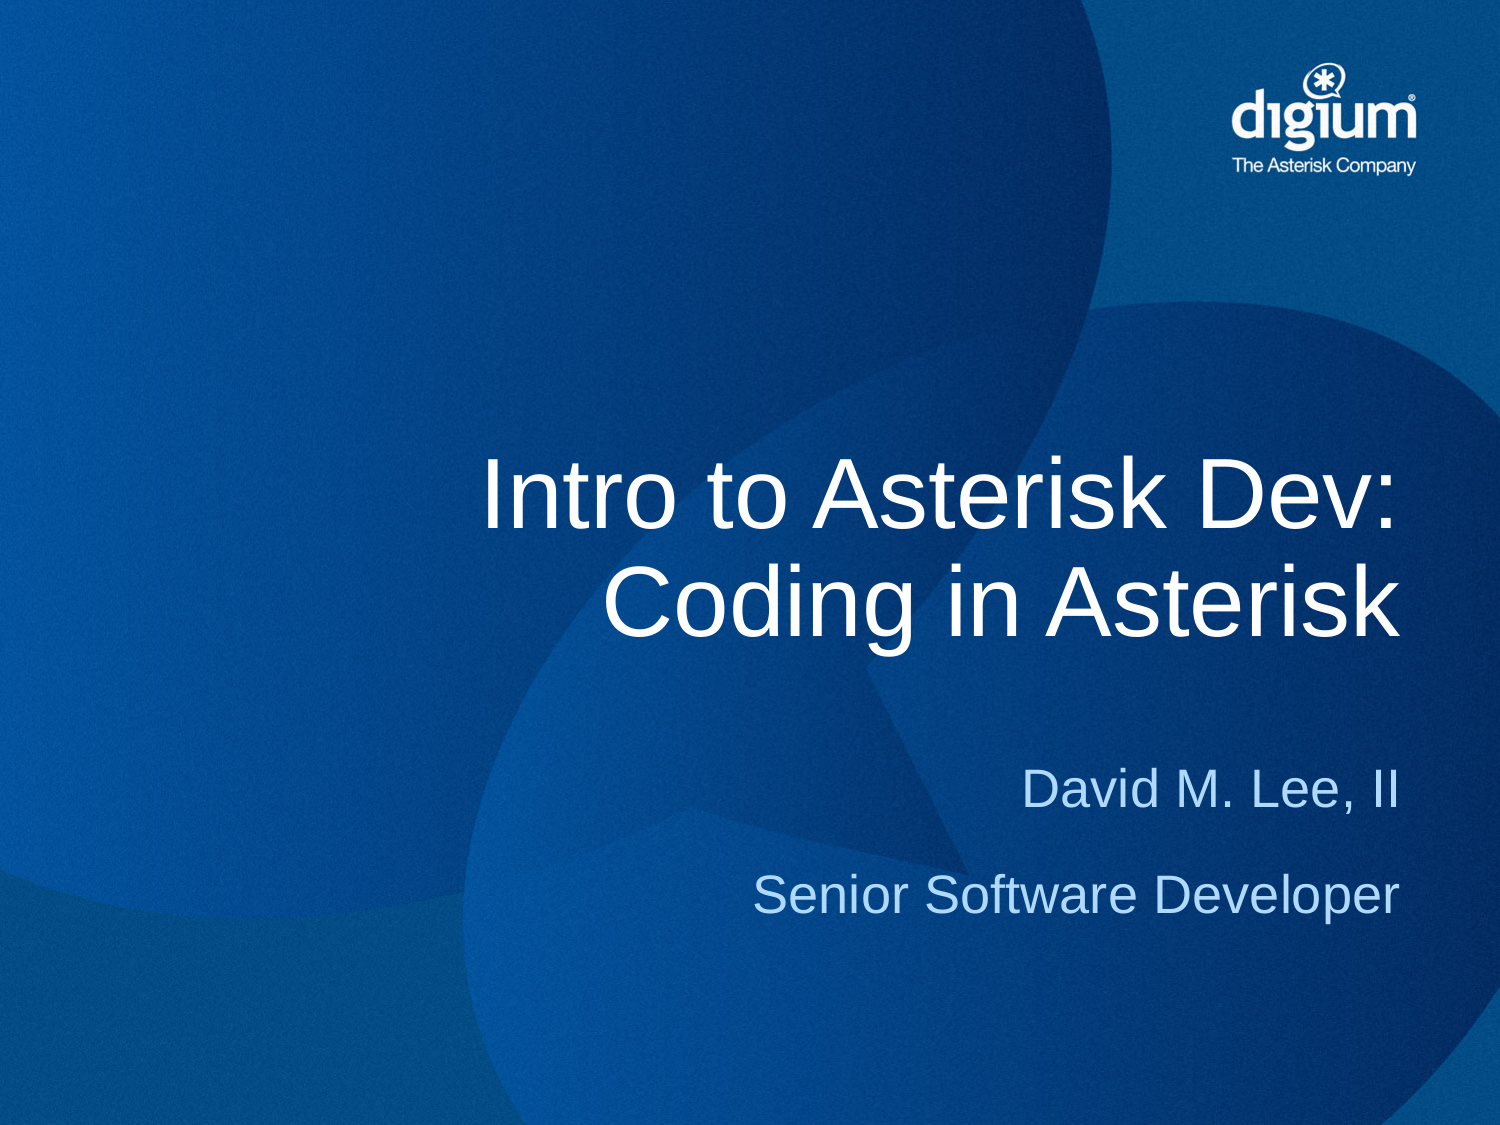

# Intro to Asterisk Dev: Coding in Asterisk
David M. Lee, II
Senior Software Developer